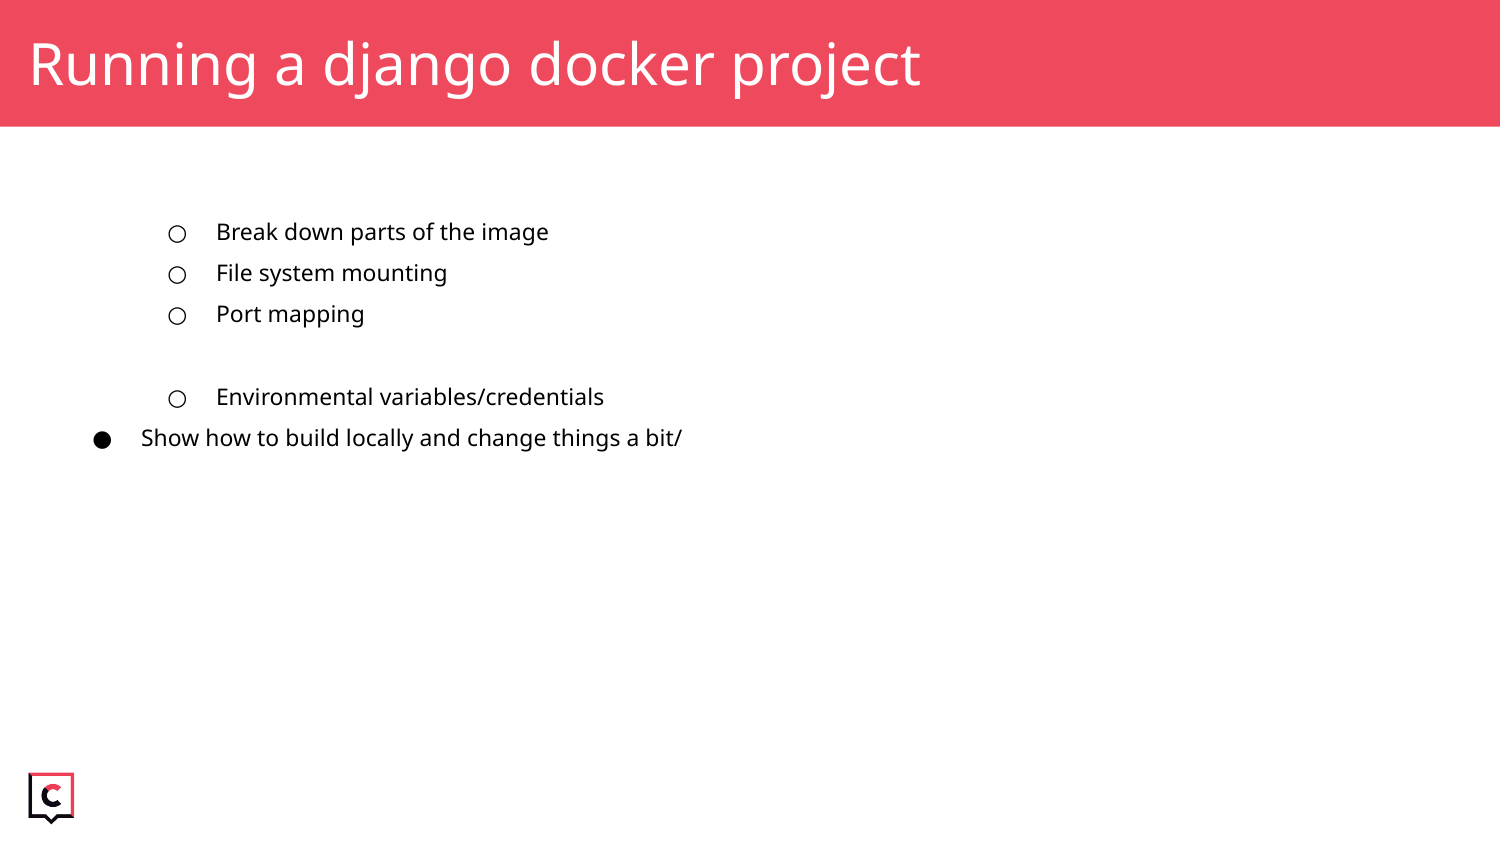

# Running a django docker project
Break down parts of the image
File system mounting
Port mapping
Environmental variables/credentials
Show how to build locally and change things a bit/